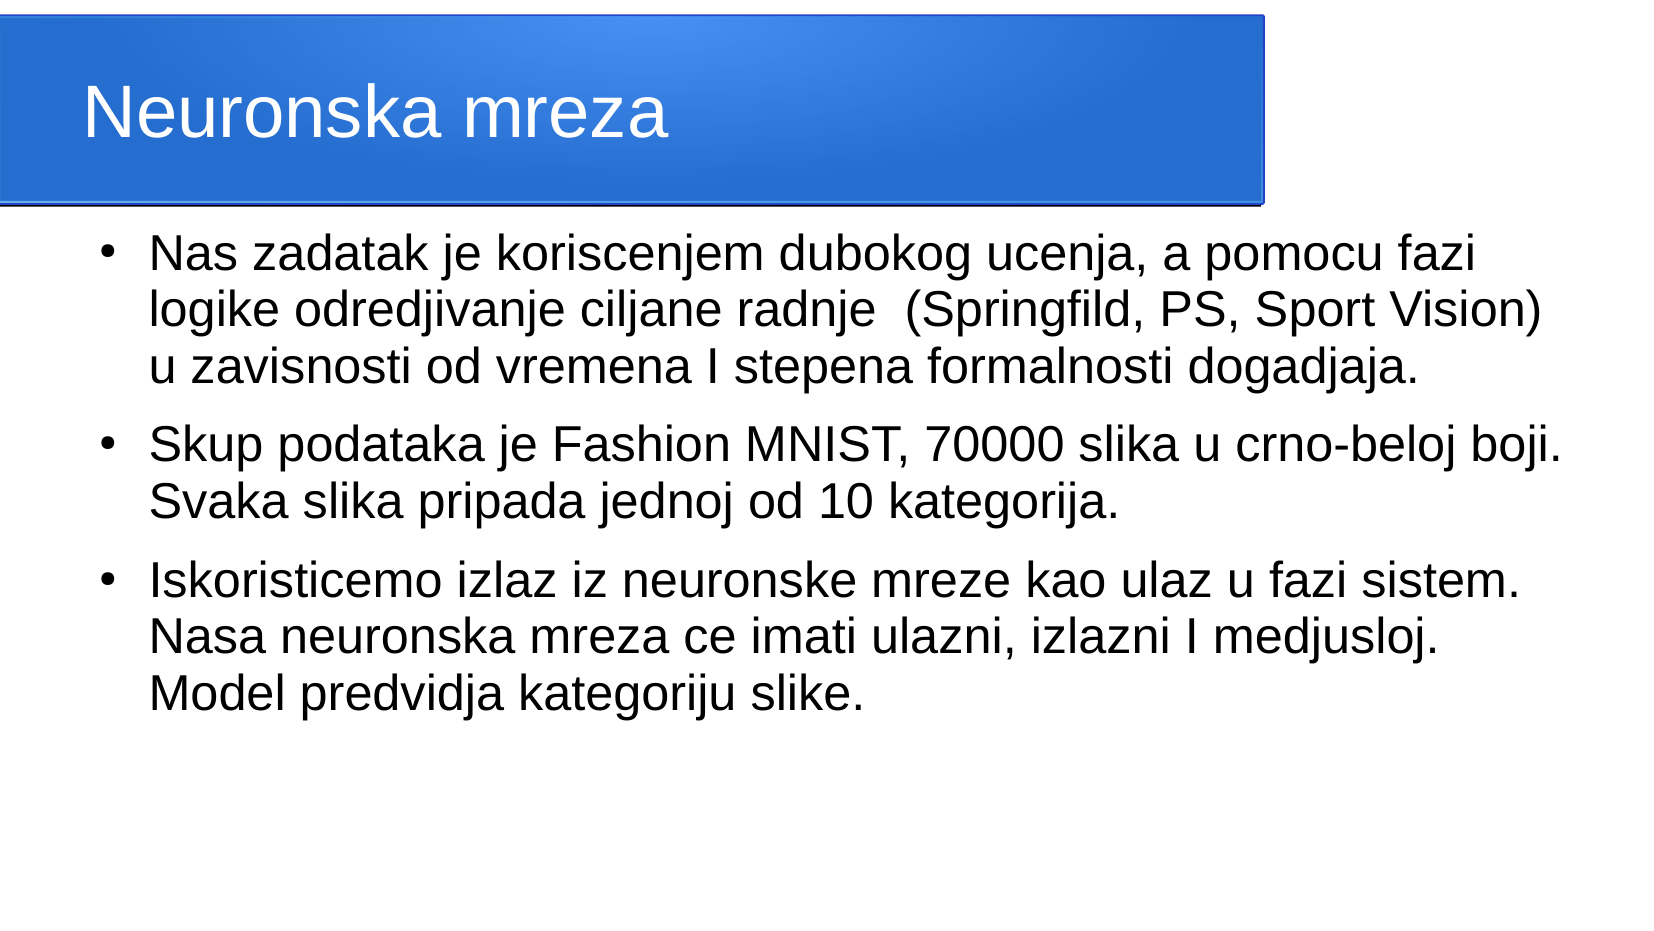

# Neuronska mreza
Nas zadatak je koriscenjem dubokog ucenja, a pomocu fazi logike odredjivanje ciljane radnje (Springfild, PS, Sport Vision) u zavisnosti od vremena I stepena formalnosti dogadjaja.
Skup podataka je Fashion MNIST, 70000 slika u crno-beloj boji. Svaka slika pripada jednoj od 10 kategorija.
Iskoristicemo izlaz iz neuronske mreze kao ulaz u fazi sistem. Nasa neuronska mreza ce imati ulazni, izlazni I medjusloj. Model predvidja kategoriju slike.